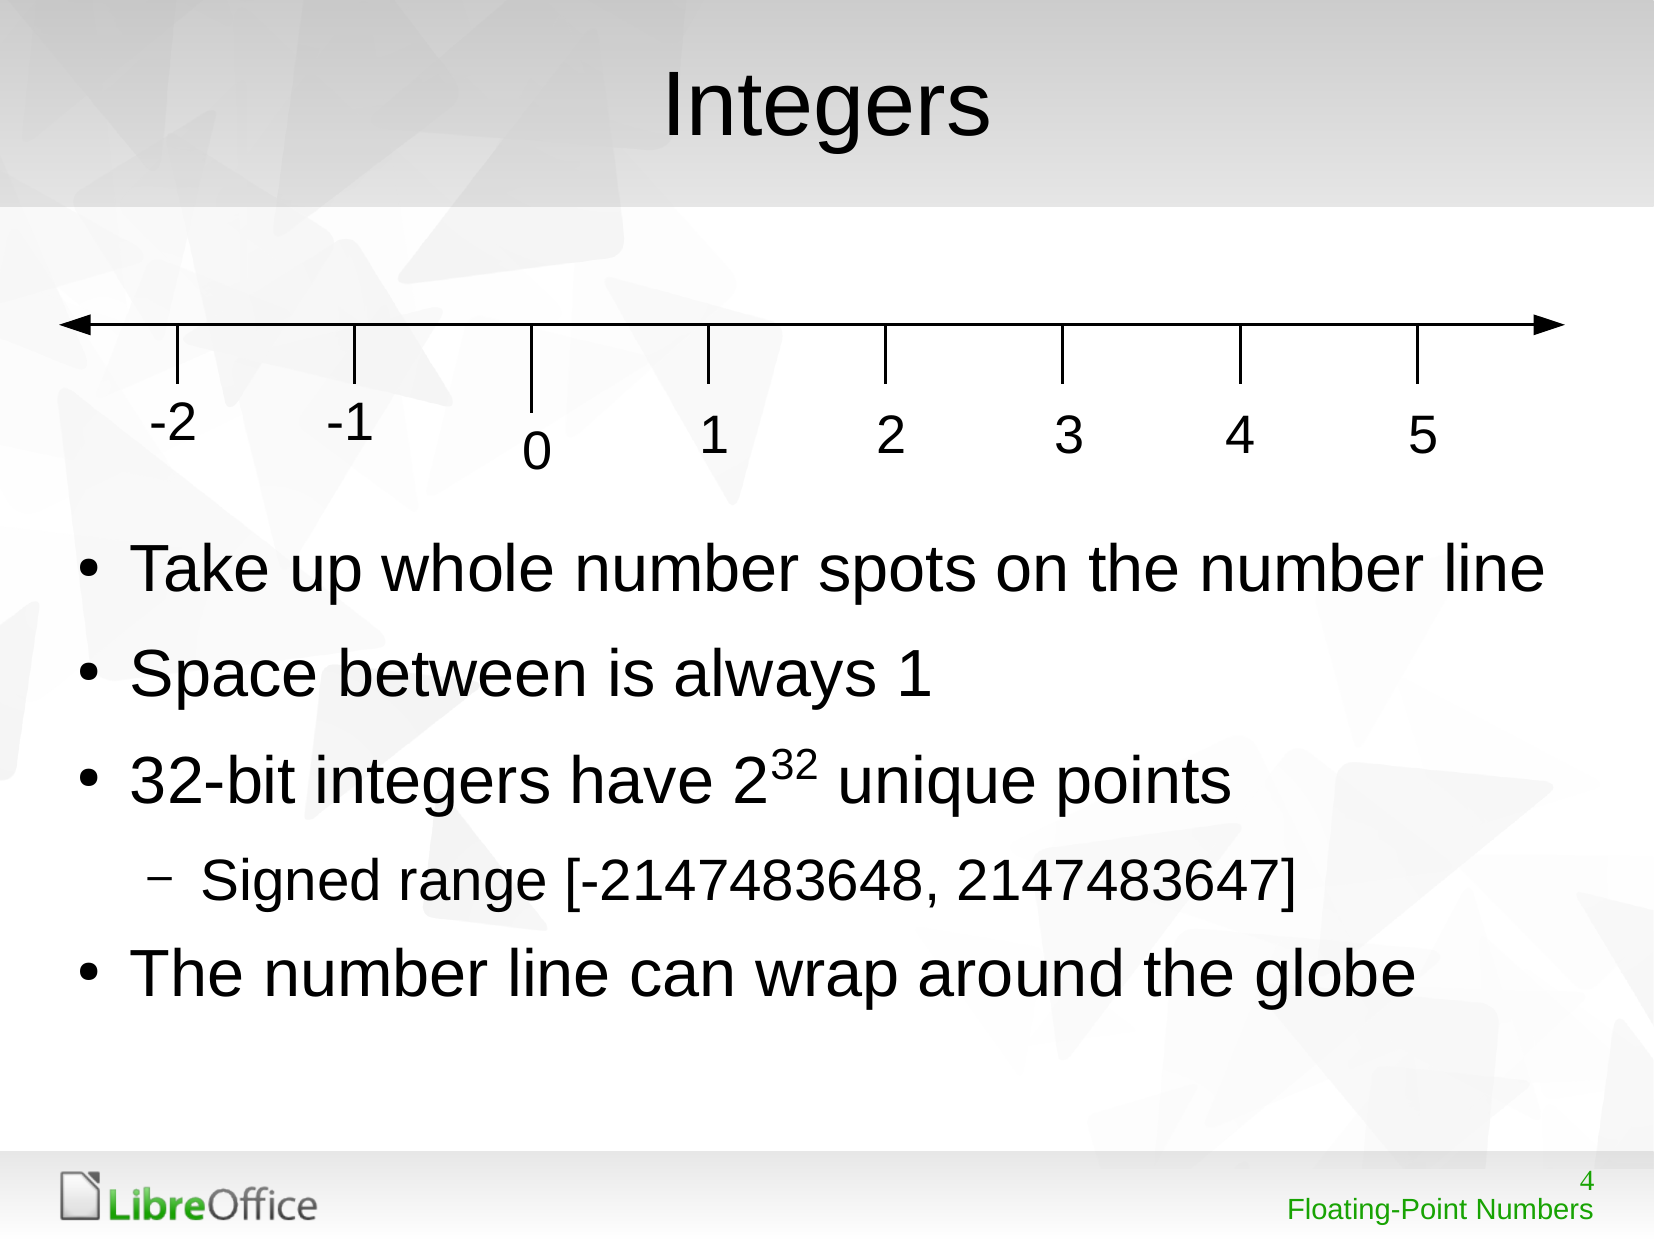

# Integers
-2
-1
1
2
3
4
5
0
Take up whole number spots on the number line
Space between is always 1
32-bit integers have 232 unique points
Signed range [-2147483648, 2147483647]
The number line can wrap around the globe
4
Floating-Point Numbers